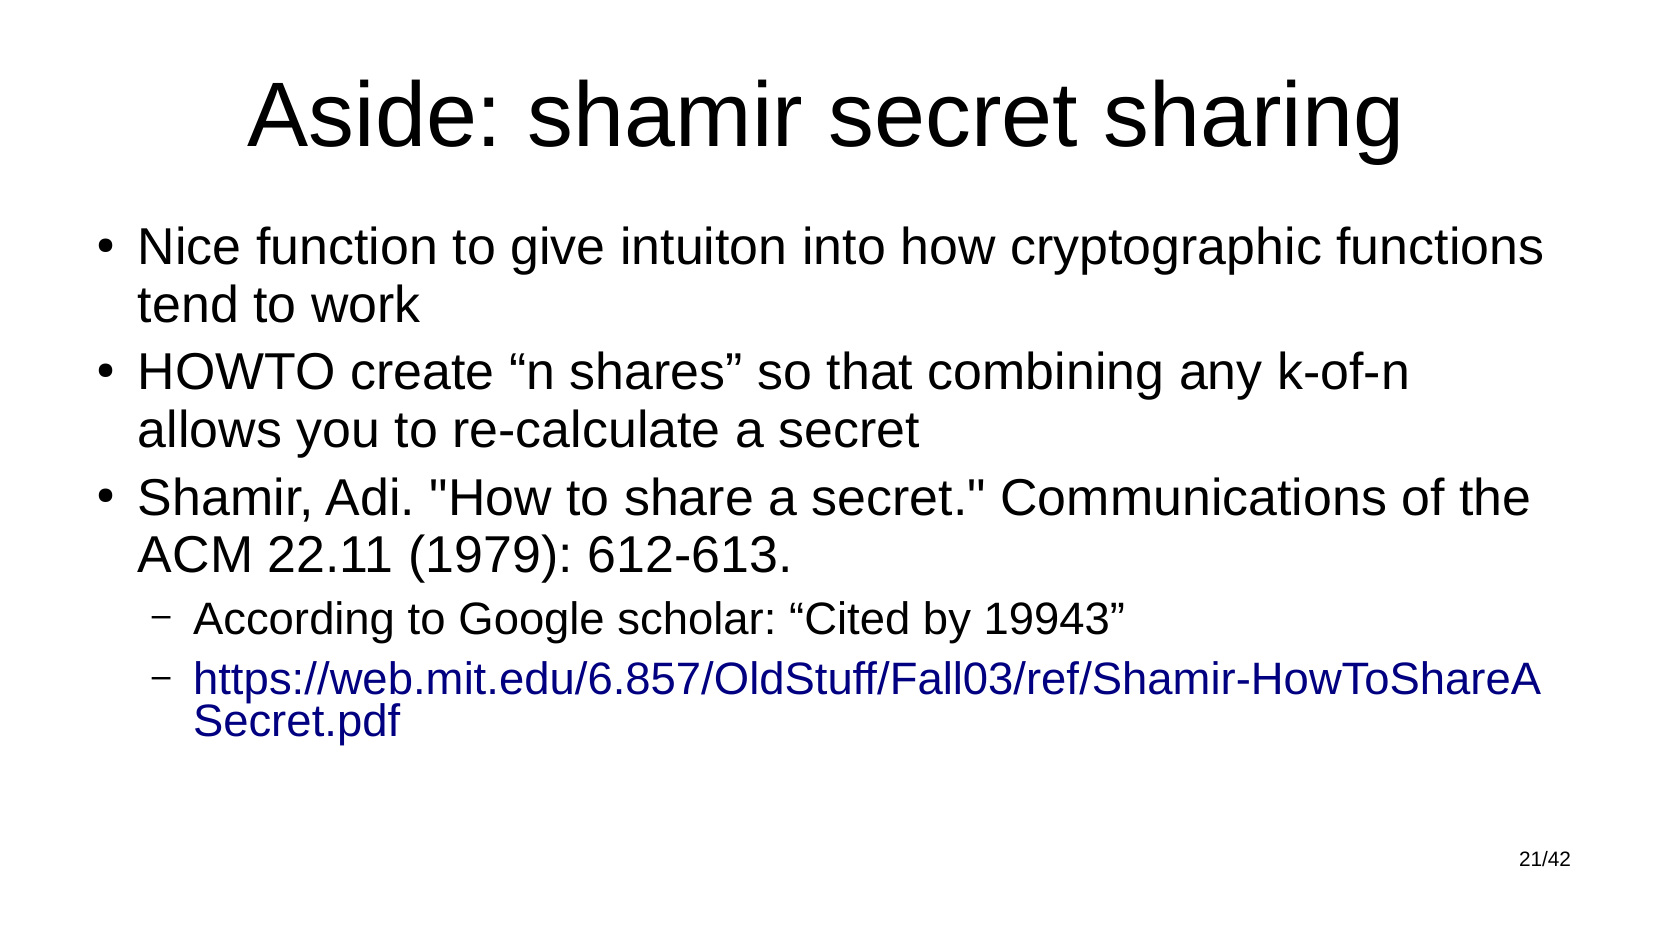

# Aside: shamir secret sharing
Nice function to give intuiton into how cryptographic functions tend to work
HOWTO create “n shares” so that combining any k-of-n allows you to re-calculate a secret
Shamir, Adi. "How to share a secret." Communications of the ACM 22.11 (1979): 612-613.
According to Google scholar: “Cited by 19943”
https://web.mit.edu/6.857/OldStuff/Fall03/ref/Shamir-HowToShareASecret.pdf
21